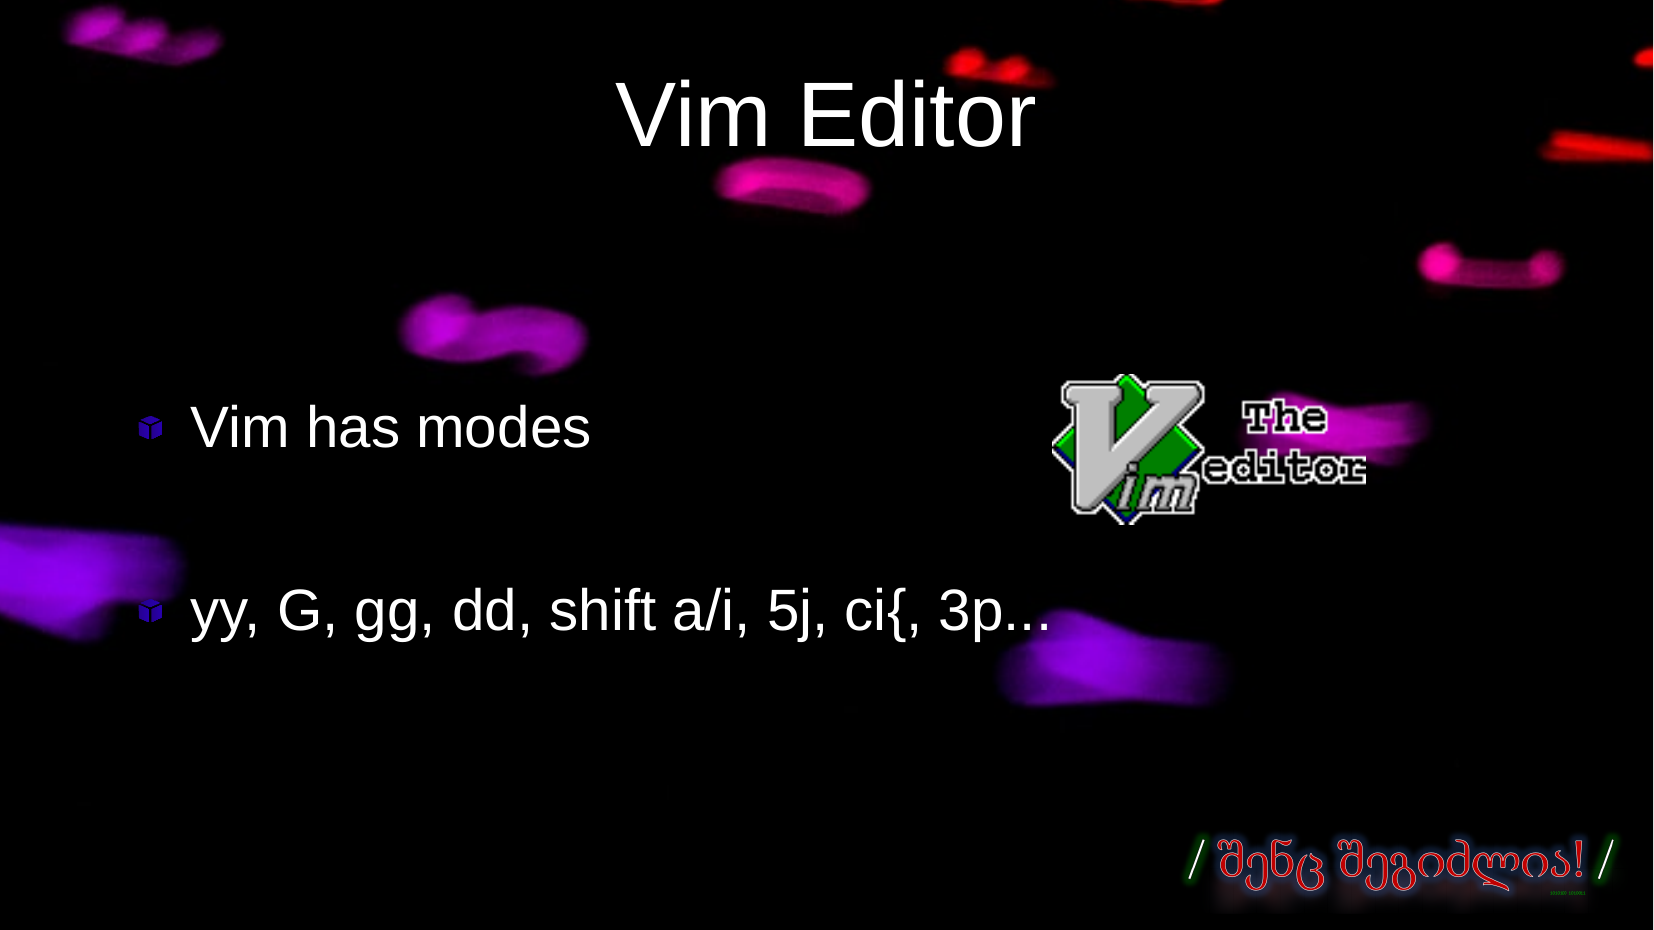

# Vim Editor
Vim has modes
yy, G, gg, dd, shift a/i, 5j, ci{, 3p...